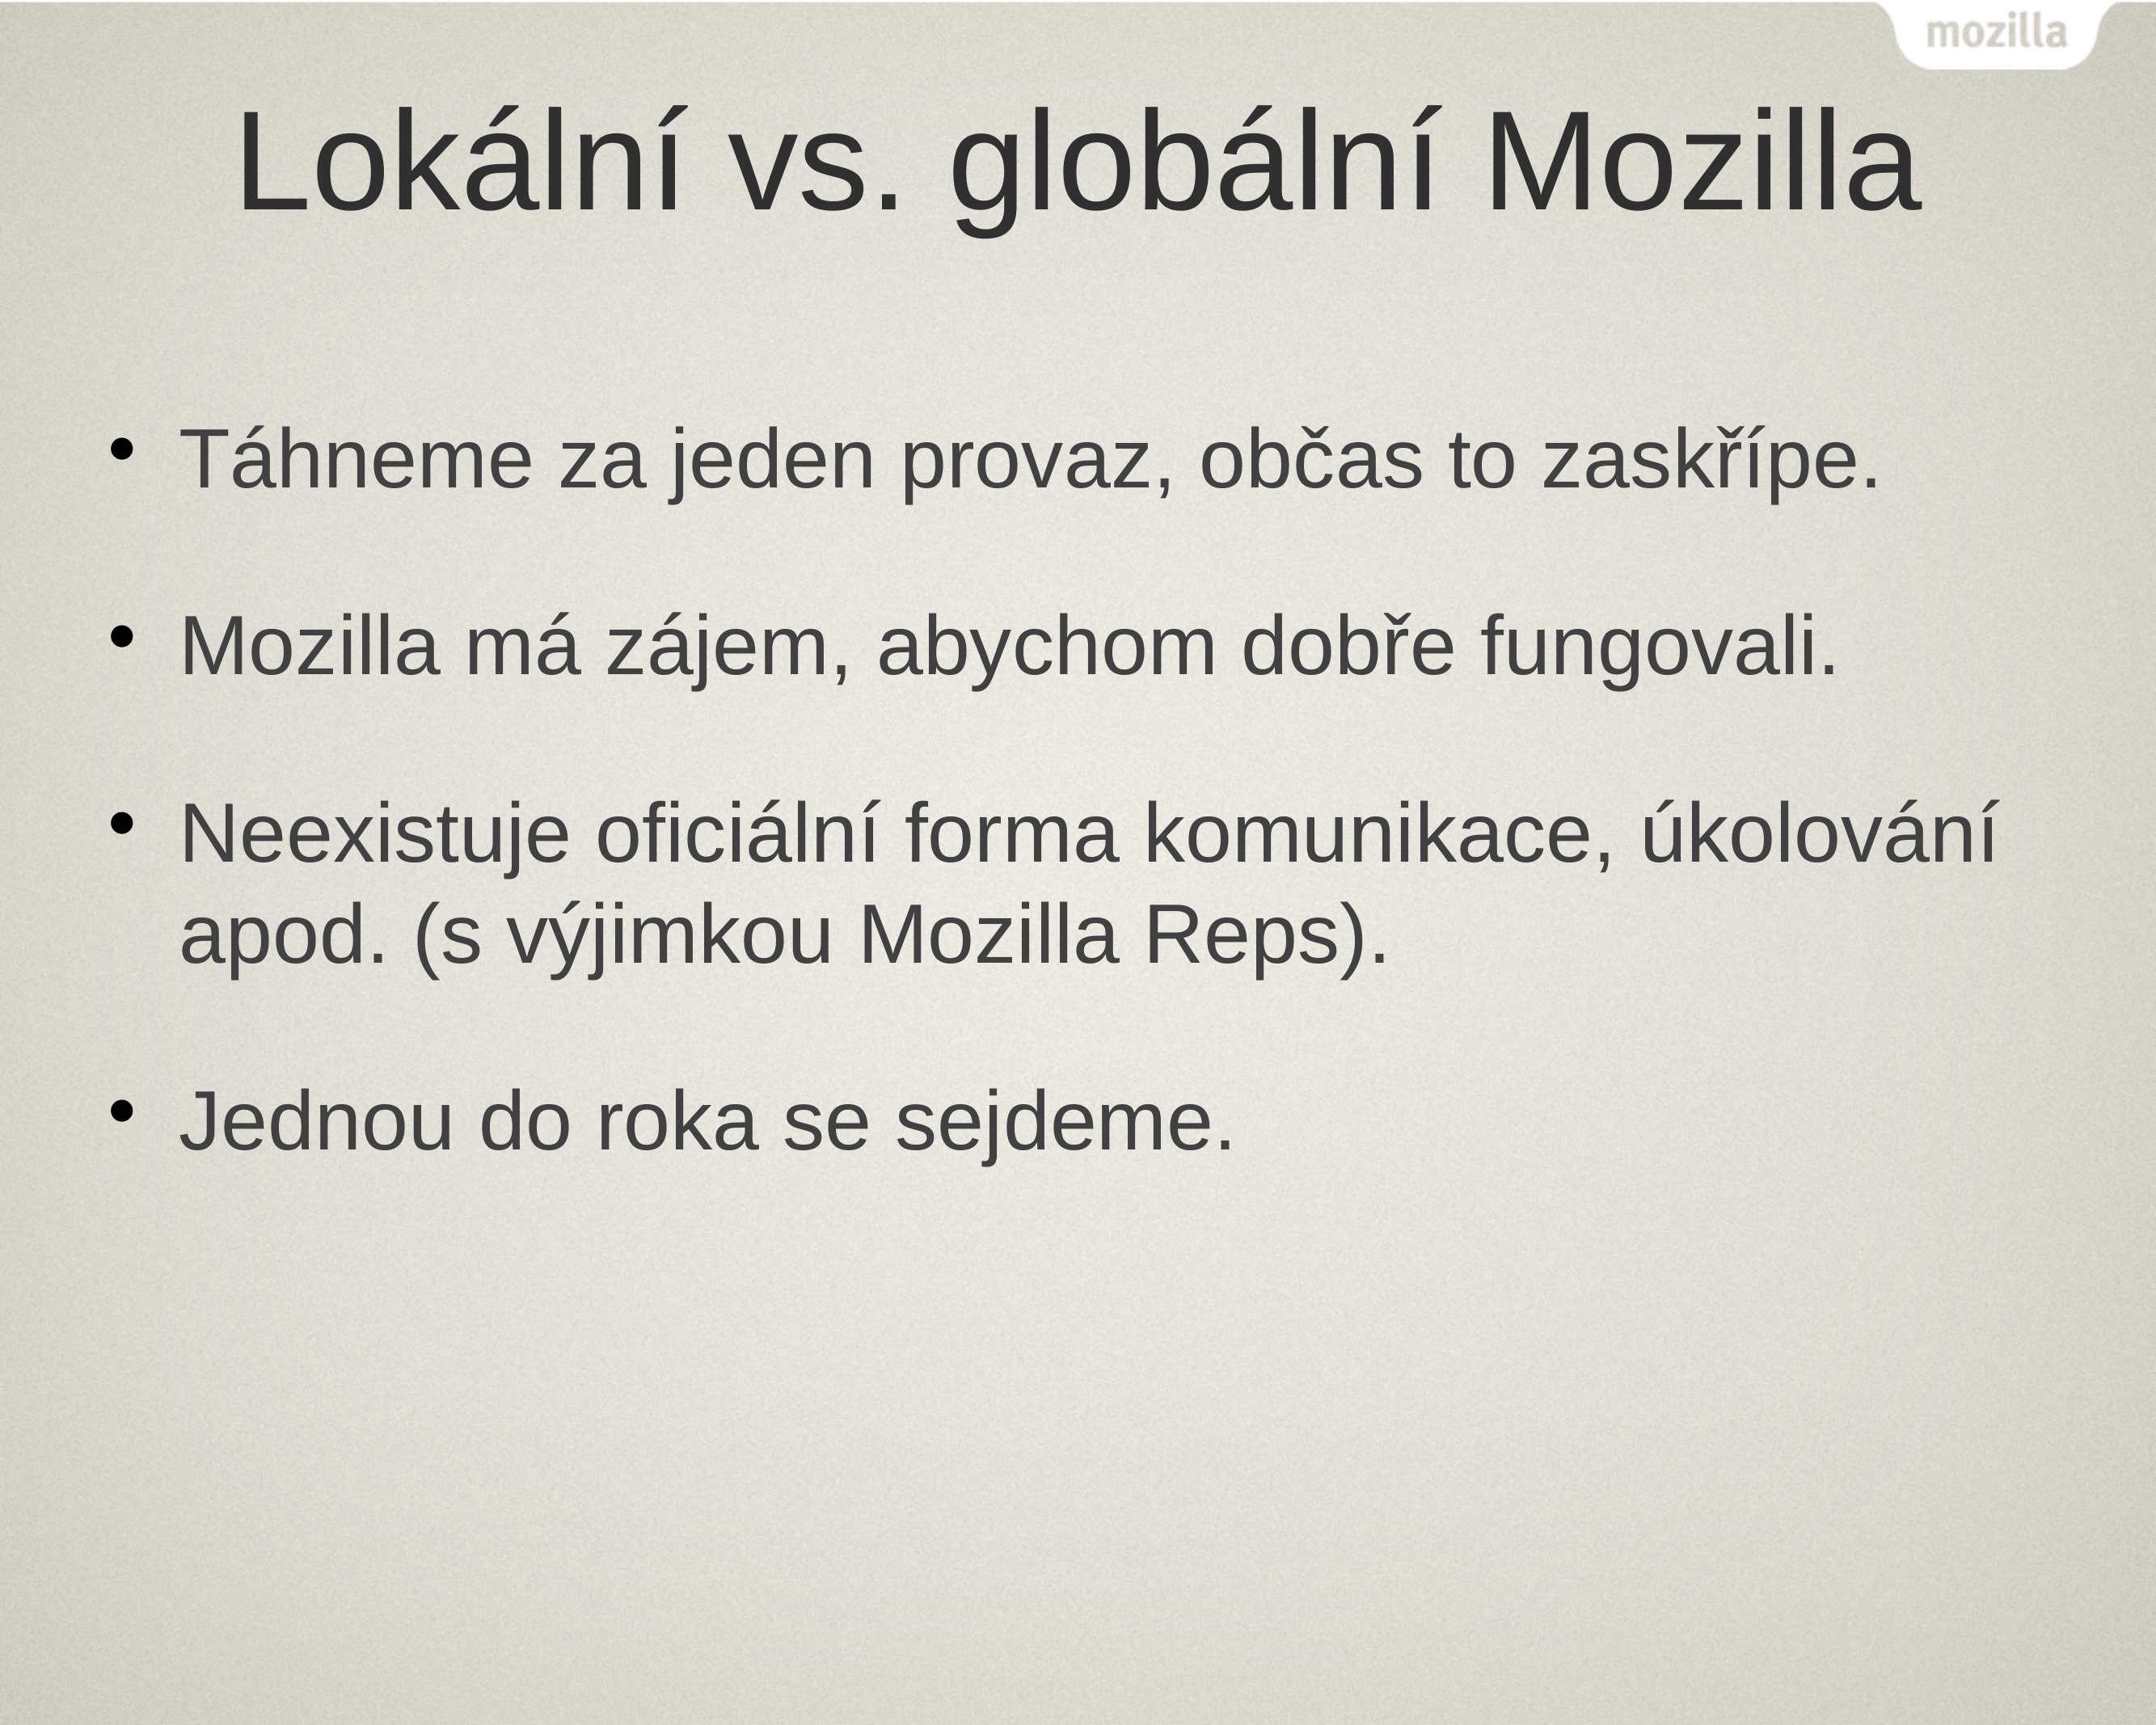

# Lokální vs. globální Mozilla
Táhneme za jeden provaz, občas to zaskřípe.
Mozilla má zájem, abychom dobře fungovali.
Neexistuje oficiální forma komunikace, úkolování apod. (s výjimkou Mozilla Reps).
Jednou do roka se sejdeme.